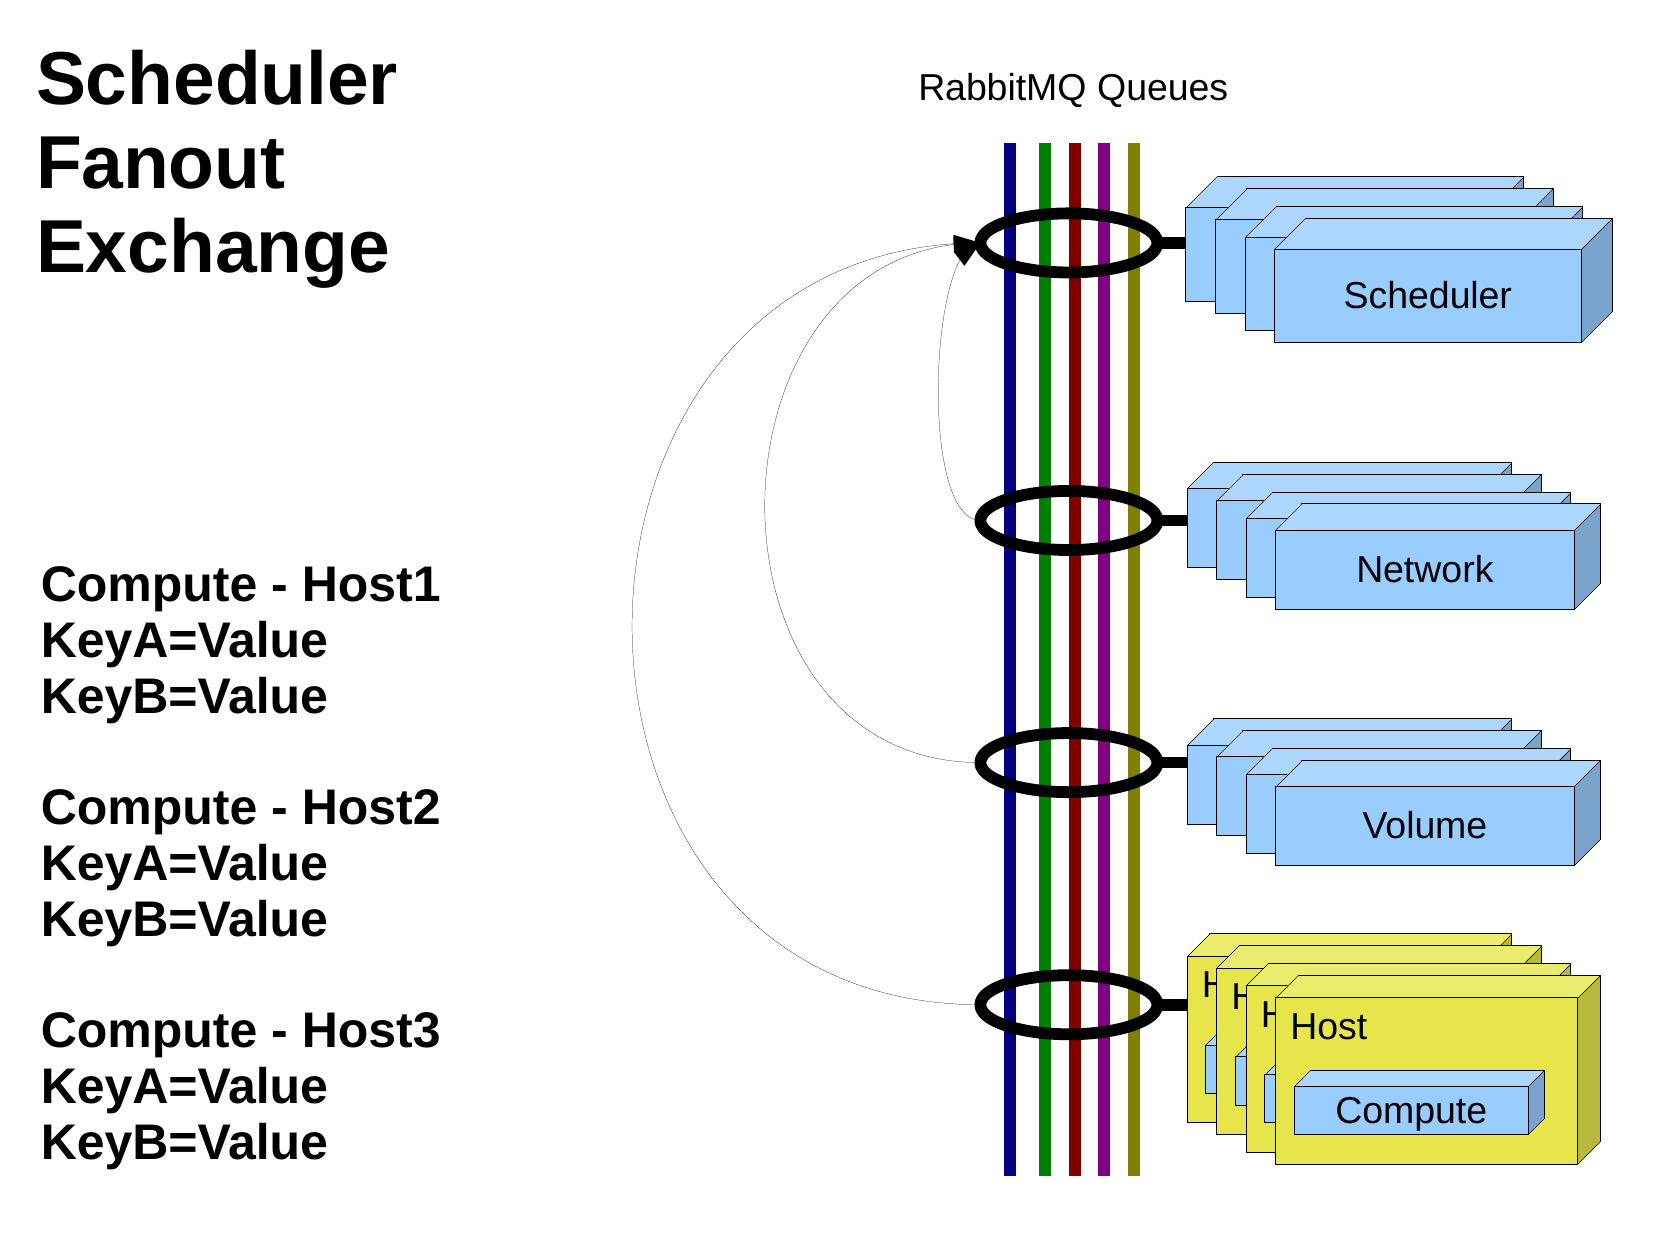

Scheduler
Fanout
Exchange
RabbitMQ Queues
Scheduler
Scheduler
Scheduler
Scheduler
Network
Network
Network
Network
Compute - Host1
KeyA=Value
KeyB=Value
Compute - Host2
KeyA=Value
KeyB=Value
Compute - Host3
KeyA=Value
KeyB=Value
Volume
Volume
Volume
Volume
Host
Host
Host
Host
Compute
Compute
Compute
Compute